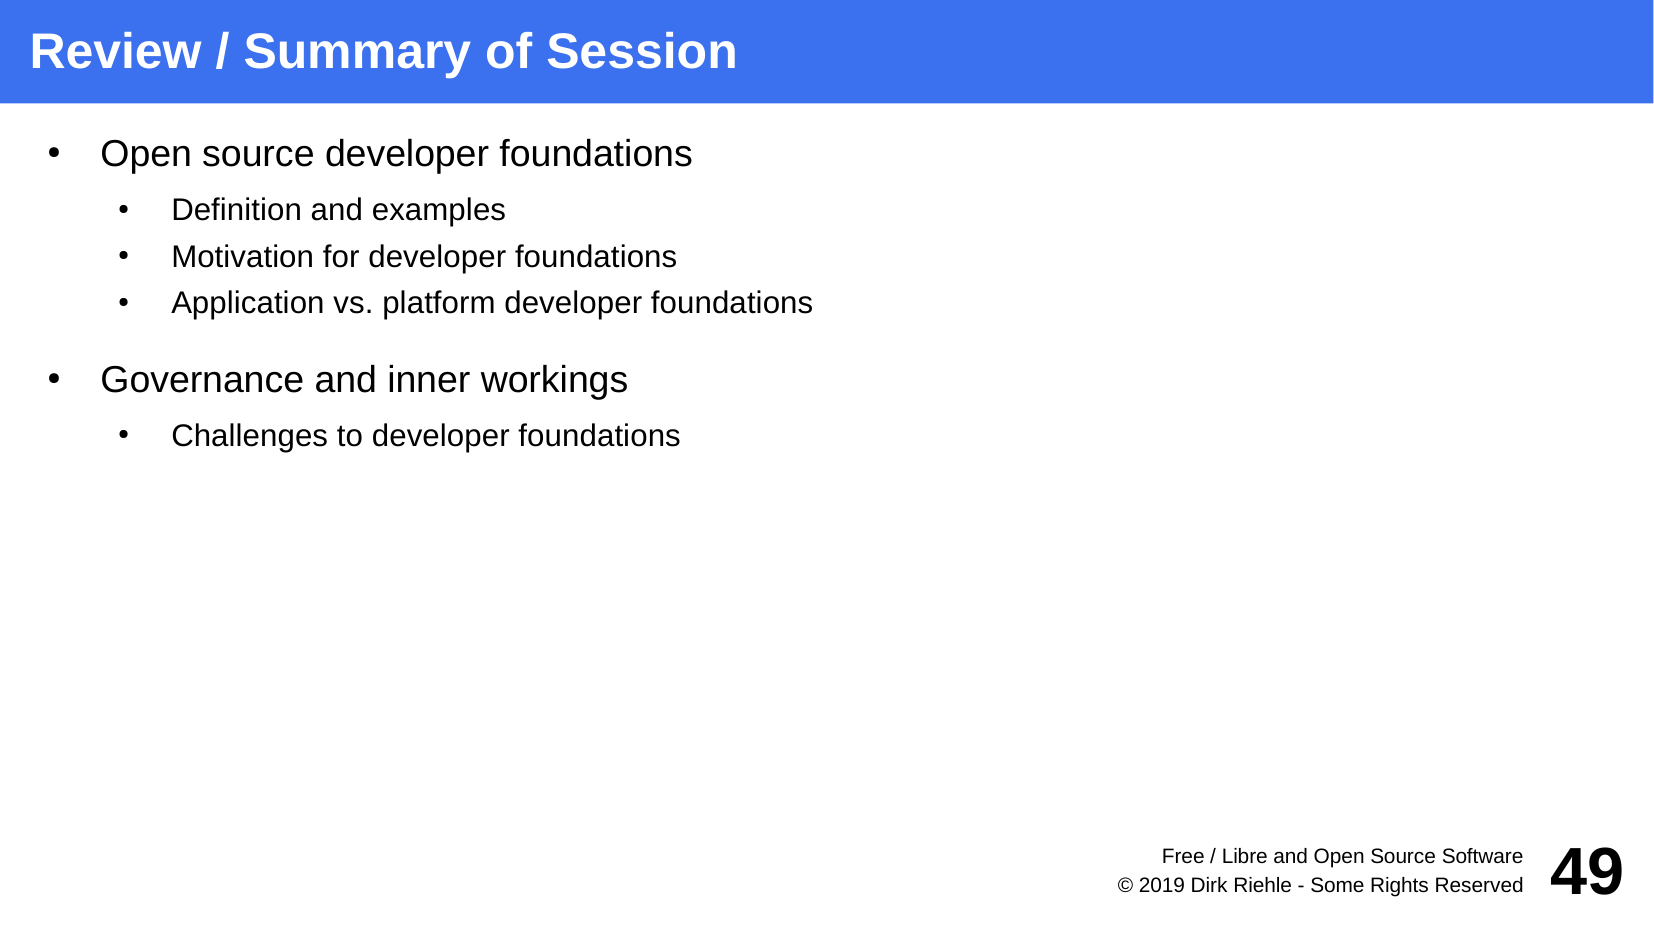

# Review / Summary of Session
Open source developer foundations
Definition and examples
Motivation for developer foundations
Application vs. platform developer foundations
Governance and inner workings
Challenges to developer foundations
Free / Libre and Open Source Software
49
© 2019 Dirk Riehle - Some Rights Reserved